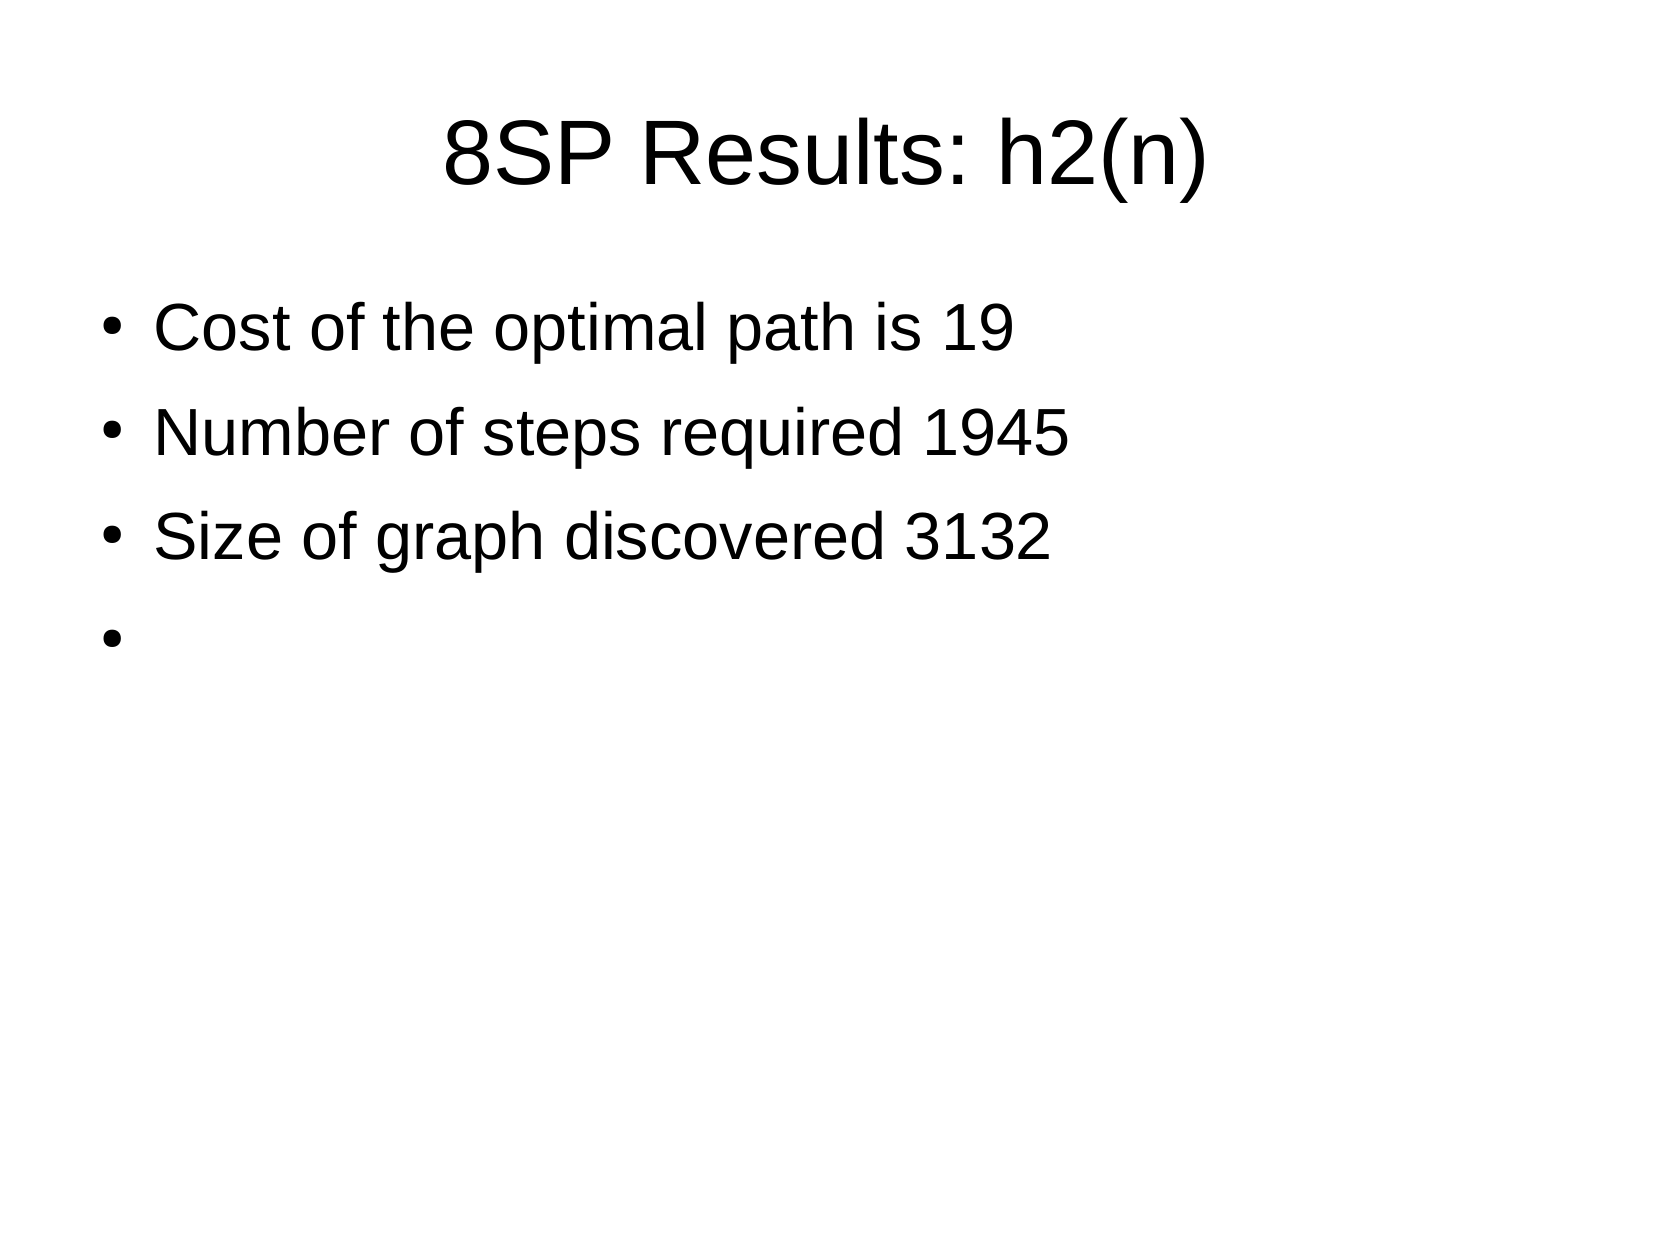

# 8SP Results: h2(n)
Cost of the optimal path is 19
Number of steps required 1945
Size of graph discovered 3132